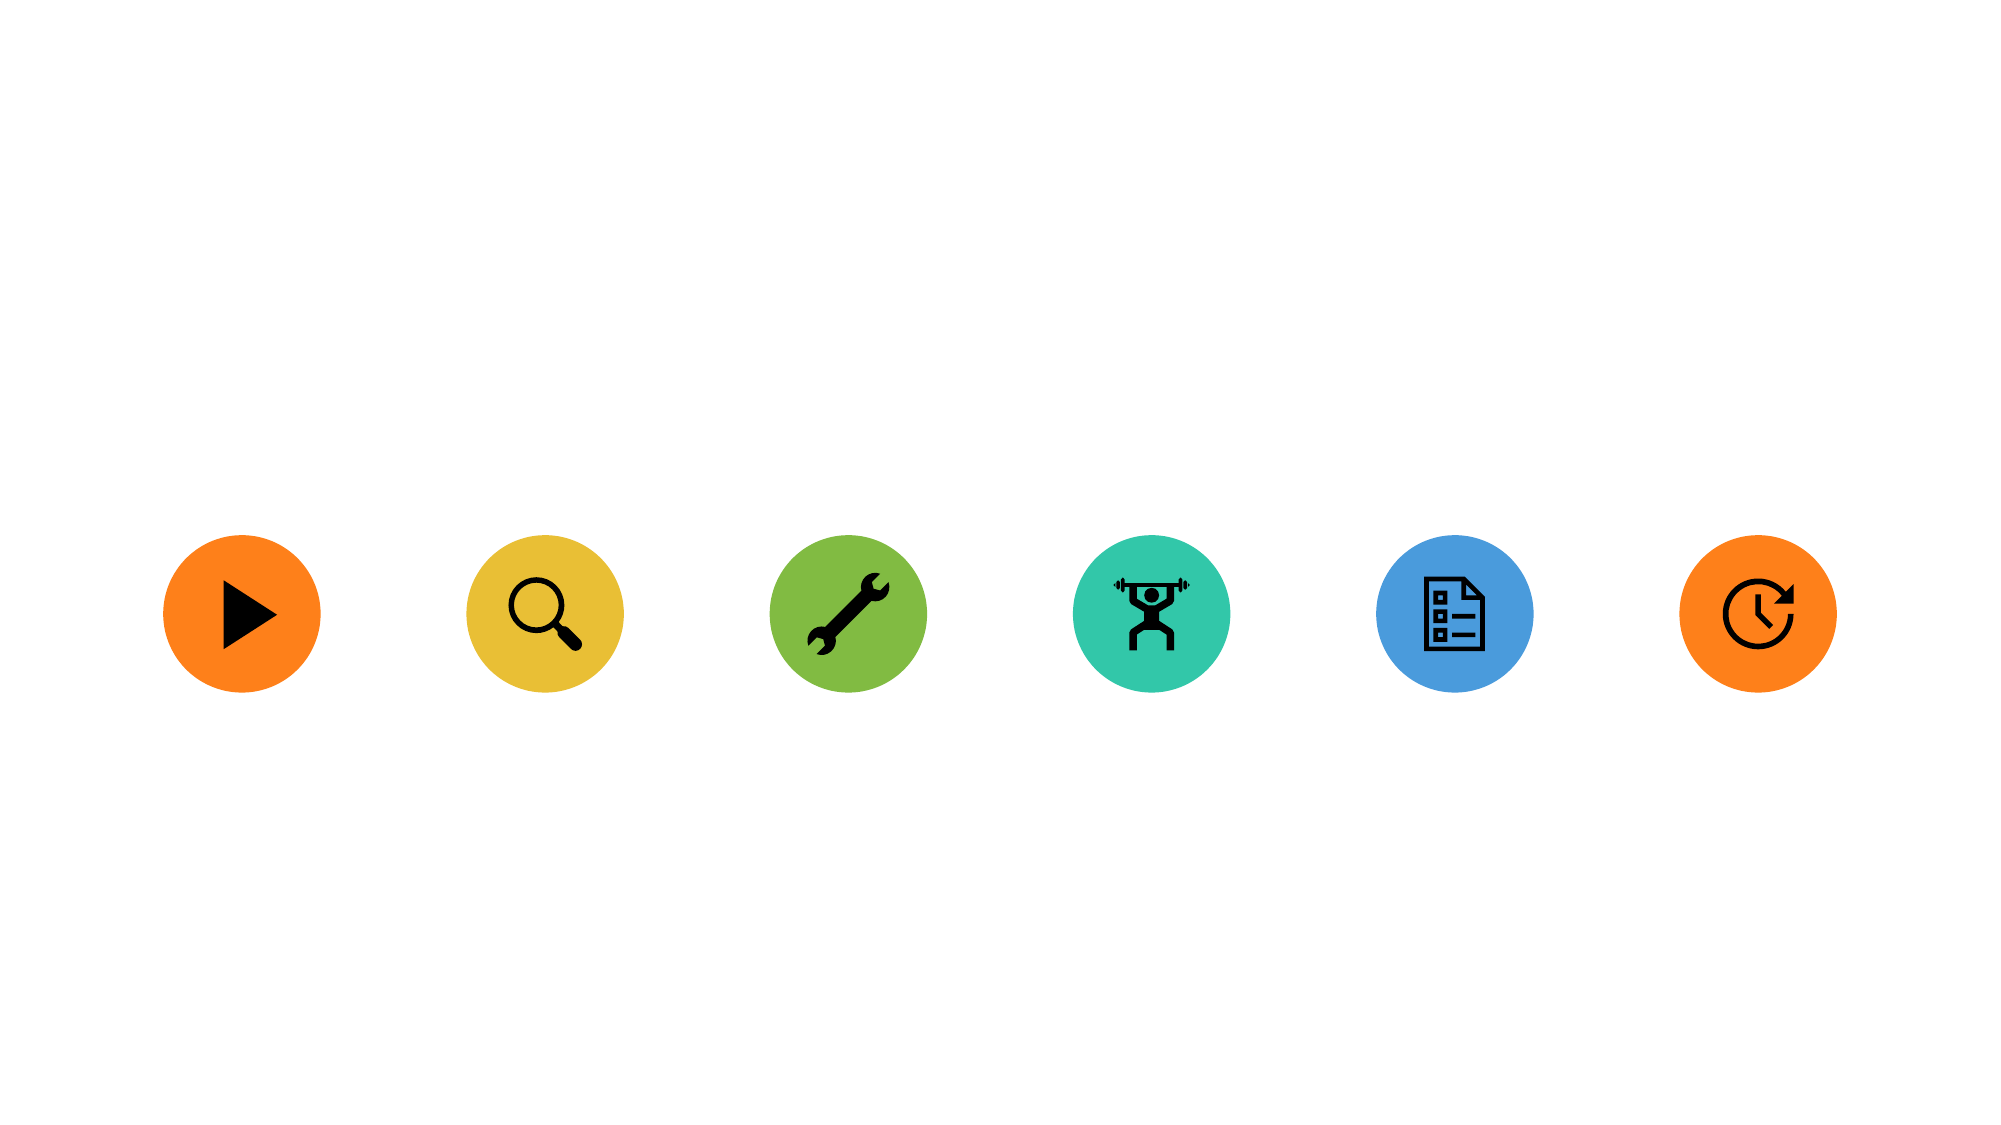

# Outline of the presentation
Introduction
Exploration and pre-processing
Model from scratch
Pretrained models
Results analysis
Conclusions and future perspectives